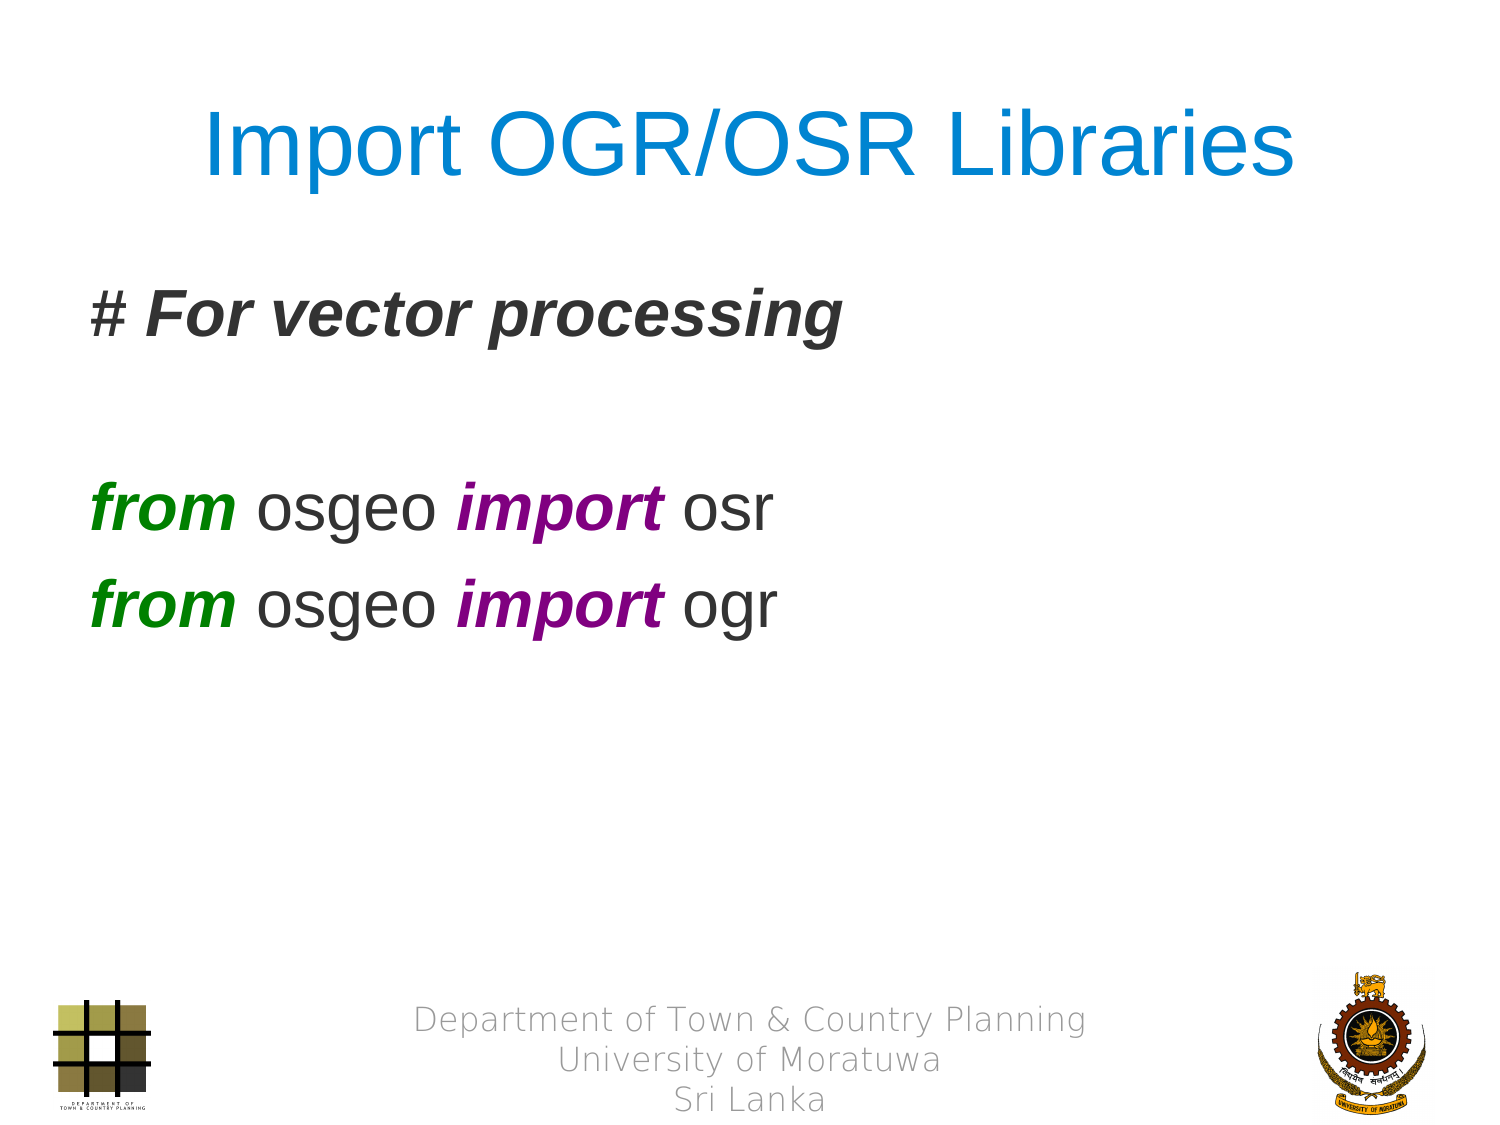

# Import OGR/OSR Libraries
# For vector processing
from osgeo import osr
from osgeo import ogr